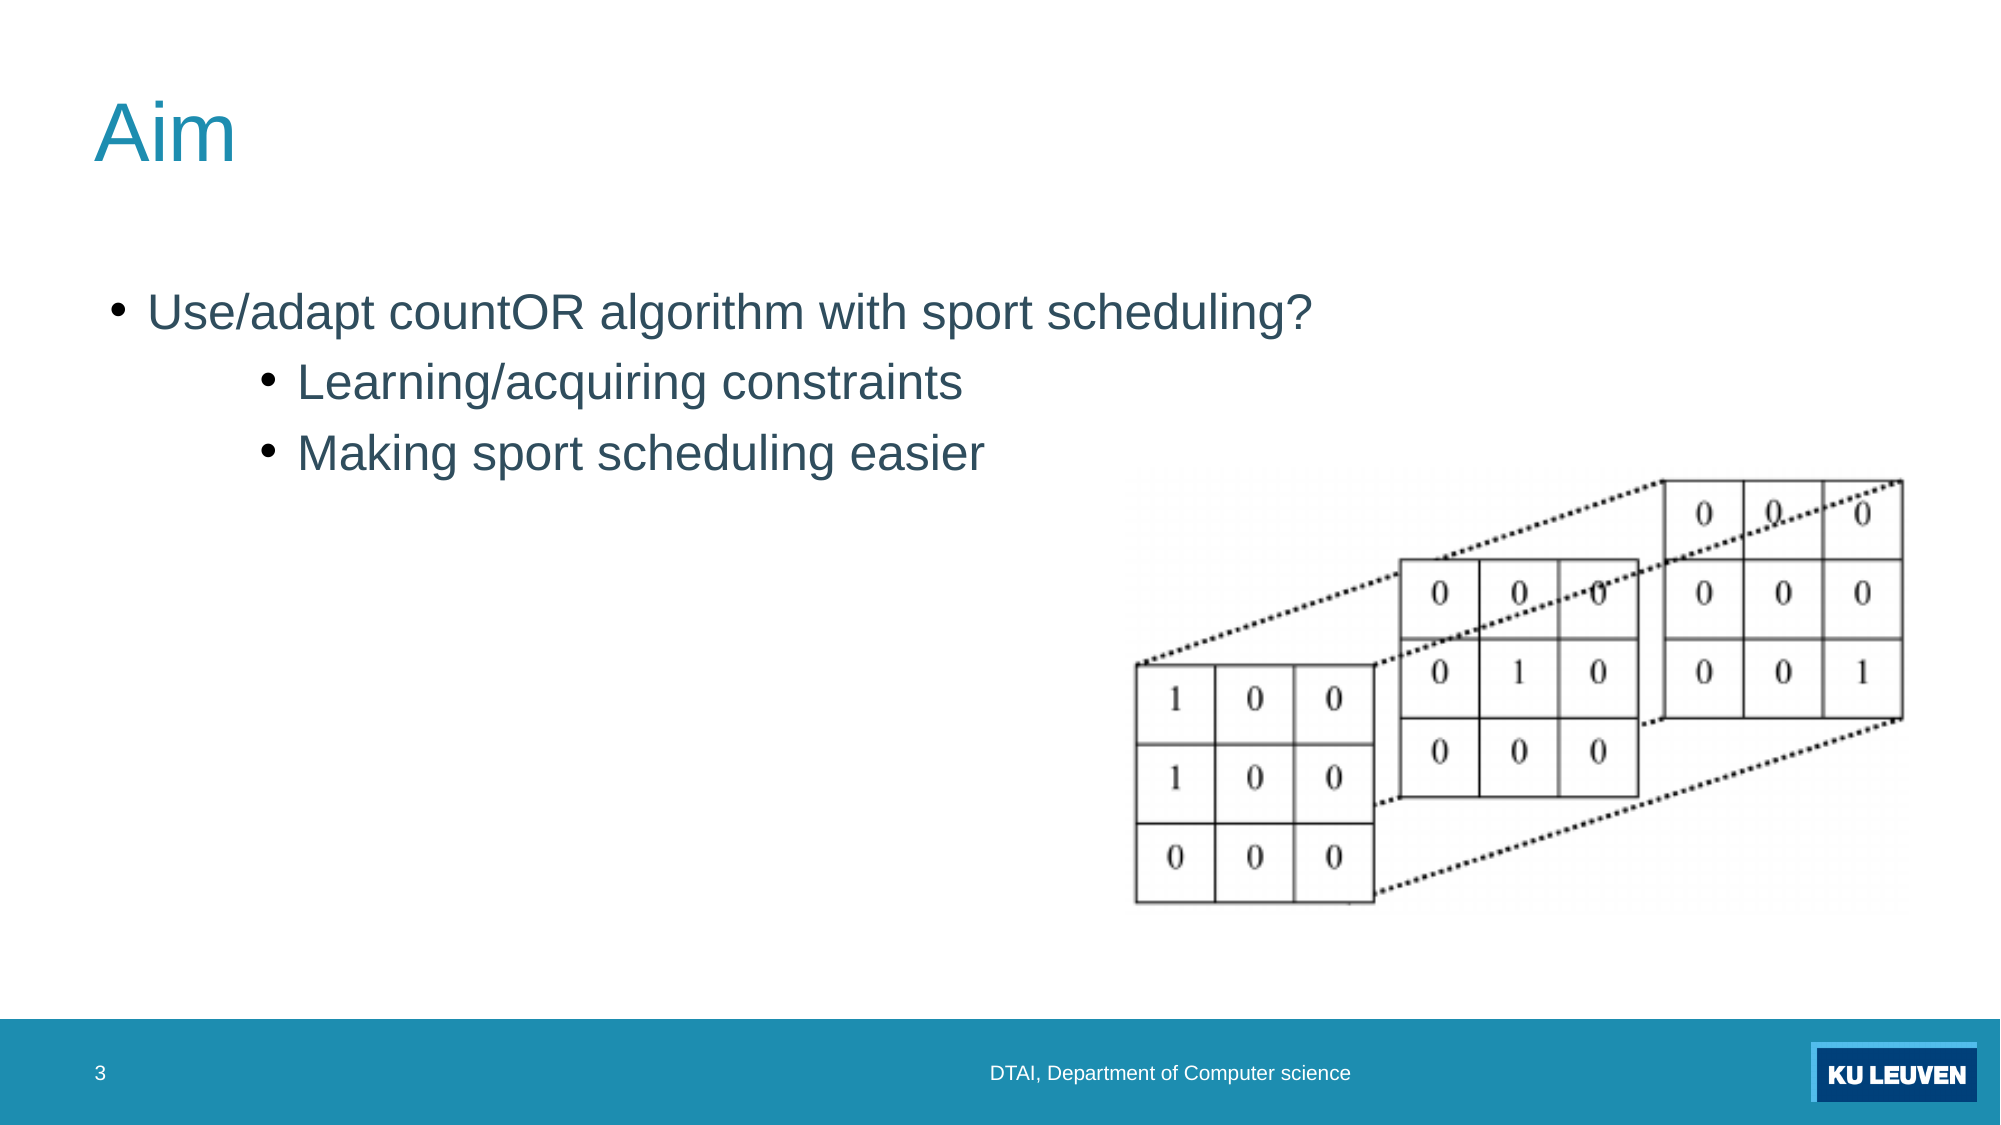

Aim
# Use/adapt countOR algorithm with sport scheduling?
Learning/acquiring constraints
Making sport scheduling easier
DTAI, Department of Computer science